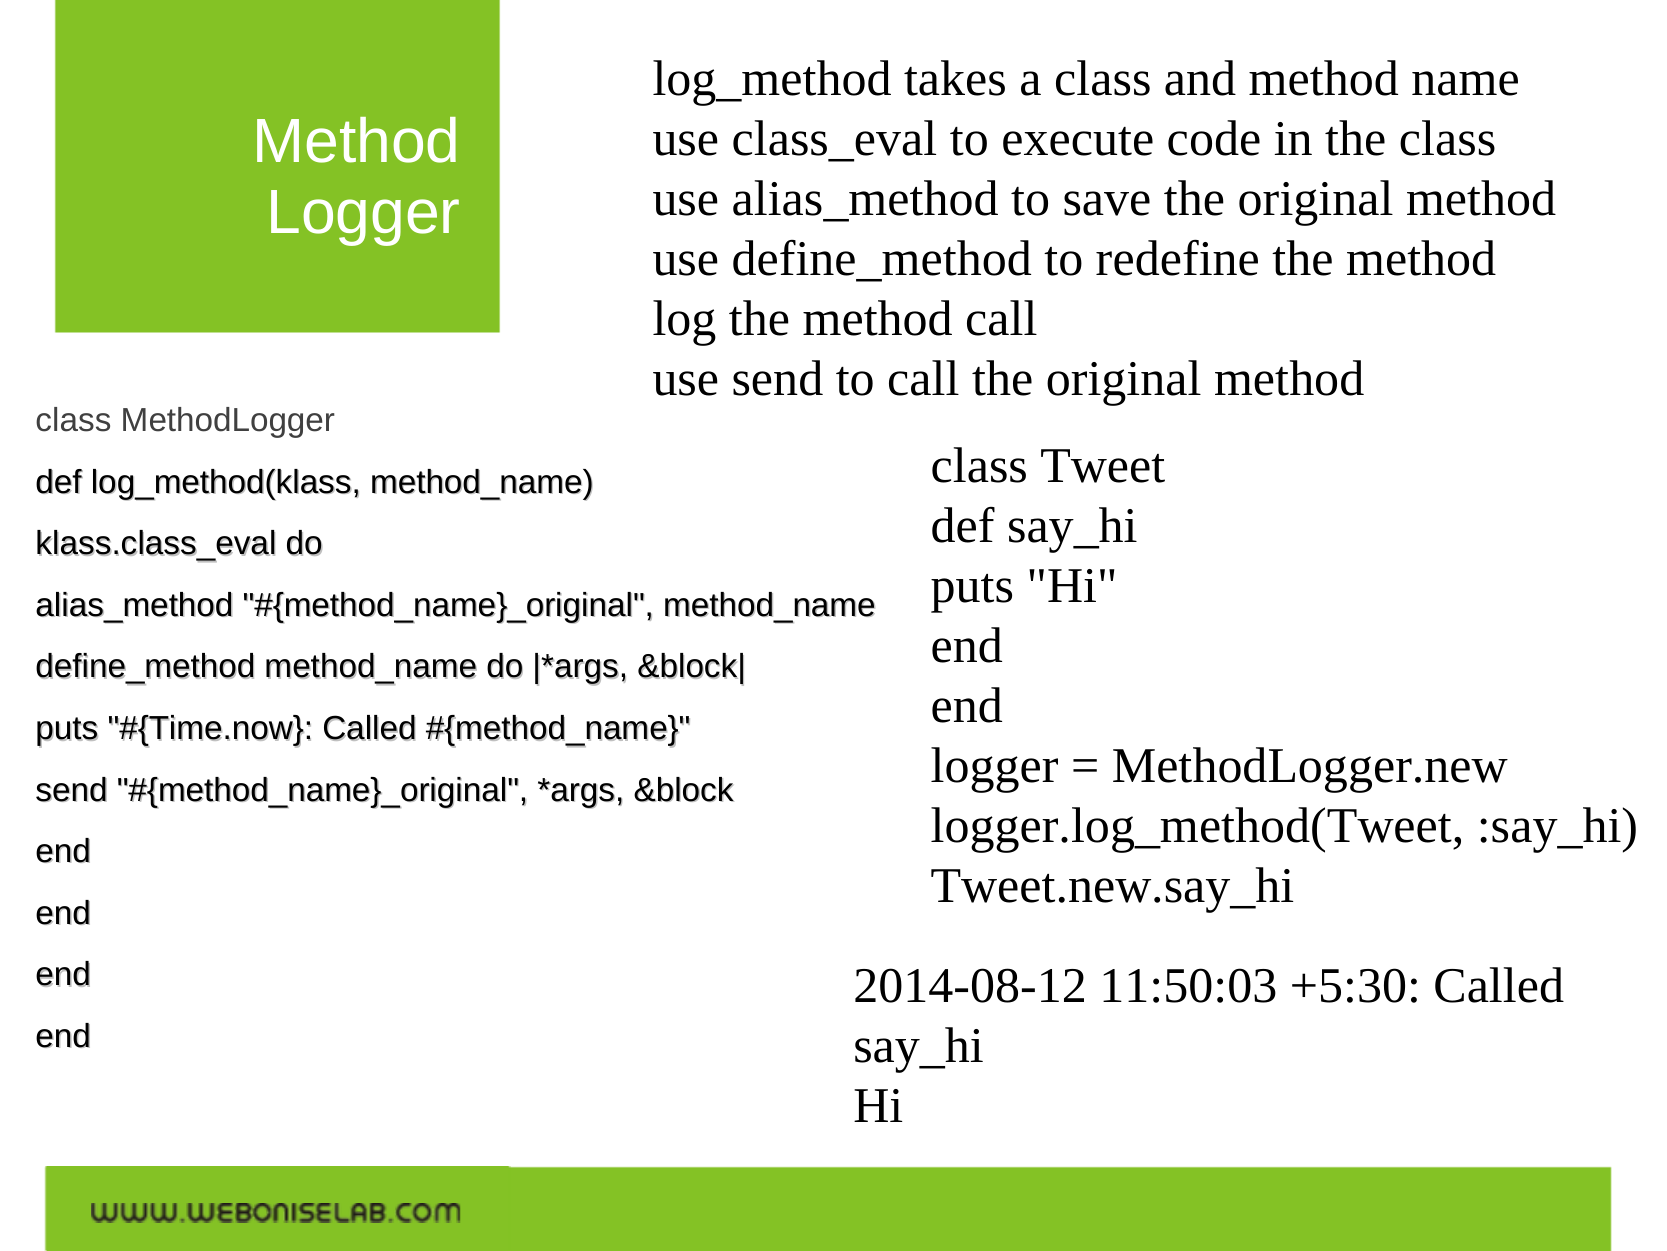

log_method takes a class and method name
use class_eval to execute code in the class
use alias_method to save the original method
use define_method to redefine the method
log the method call
use send to call the original method
Method
Logger
class MethodLogger
def log_method(klass, method_name)
klass.class_eval do
alias_method "#{method_name}_original", method_name
define_method method_name do |*args, &block|
puts "#{Time.now}: Called #{method_name}"
send "#{method_name}_original", *args, &block
end
end
end
end
class Tweet
def say_hi
puts "Hi"
end
end
logger = MethodLogger.new
logger.log_method(Tweet, :say_hi)
Tweet.new.say_hi
2014-08-12 11:50:03 +5:30: Called say_hi
Hi
19/12/11